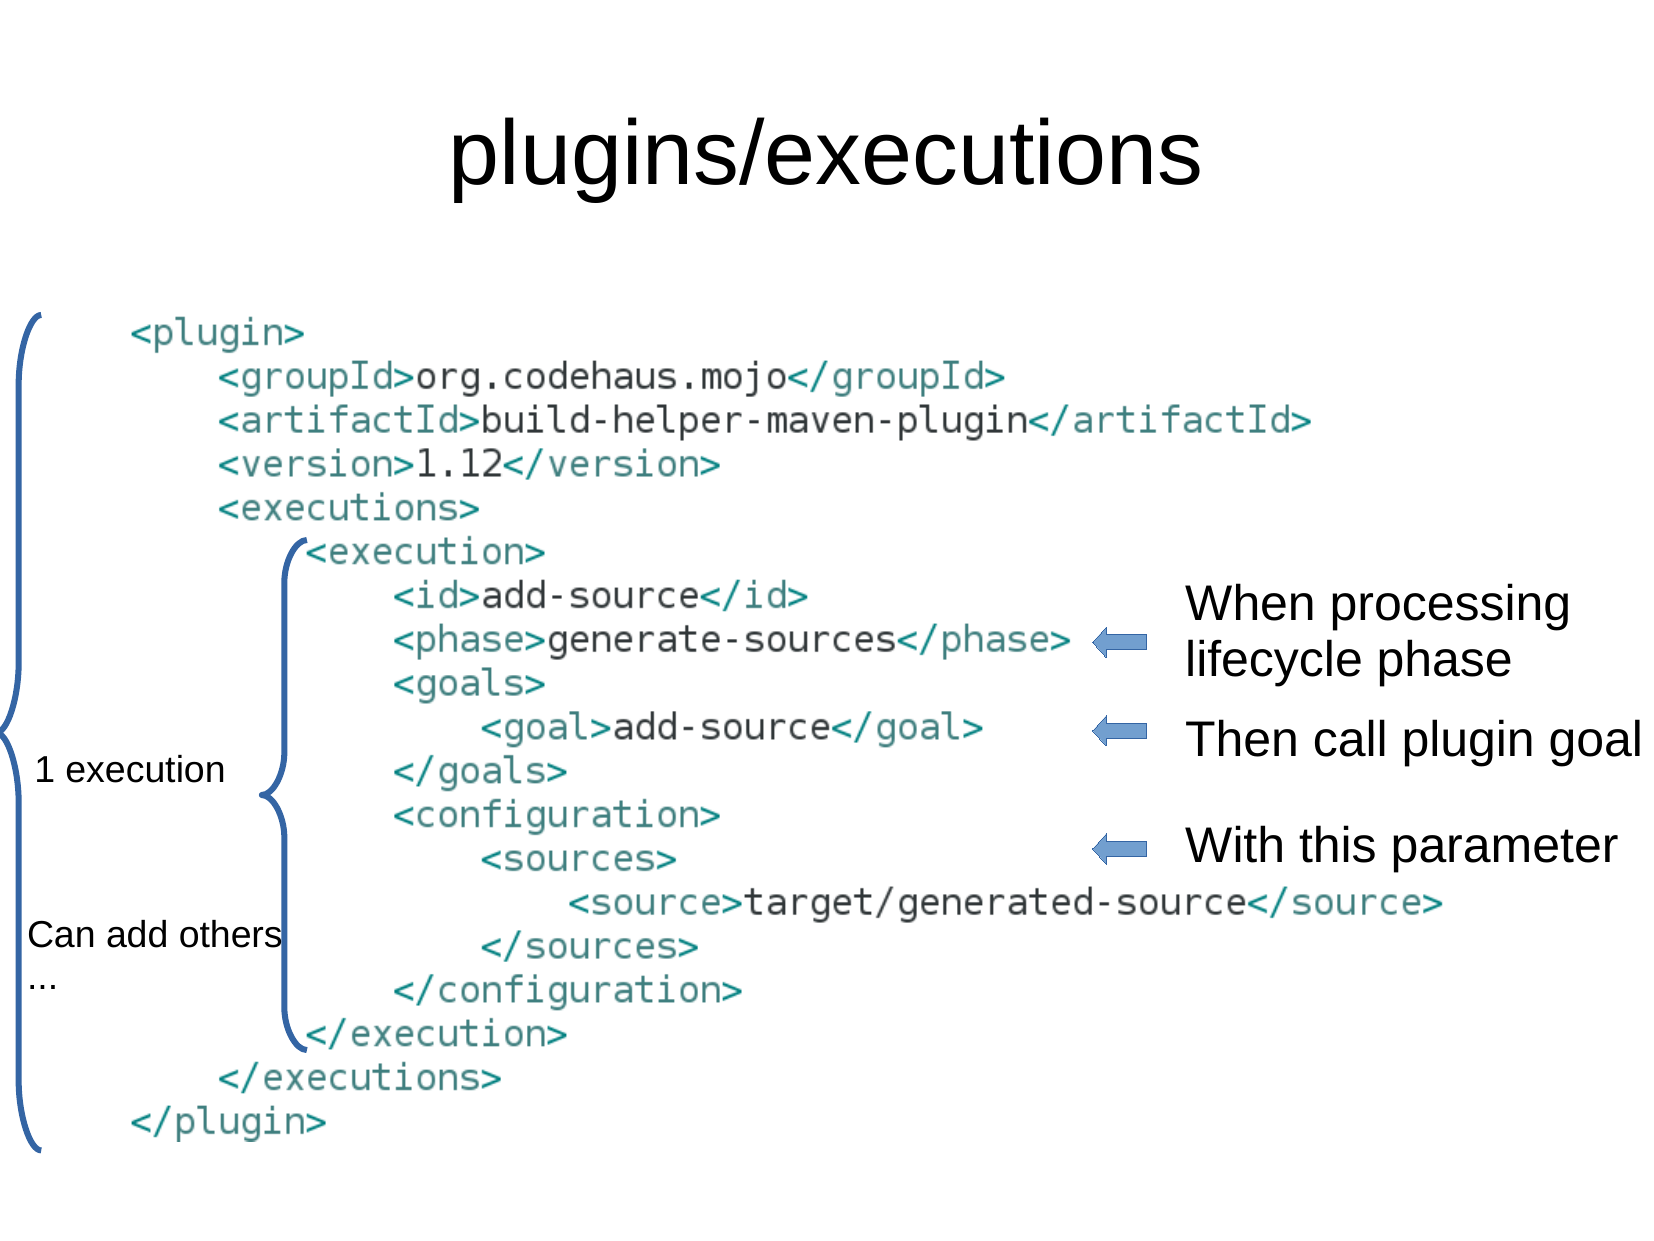

# plugins/executions
When processing
lifecycle phase
Then call plugin goal
1 execution
With this parameter
Can add others
...